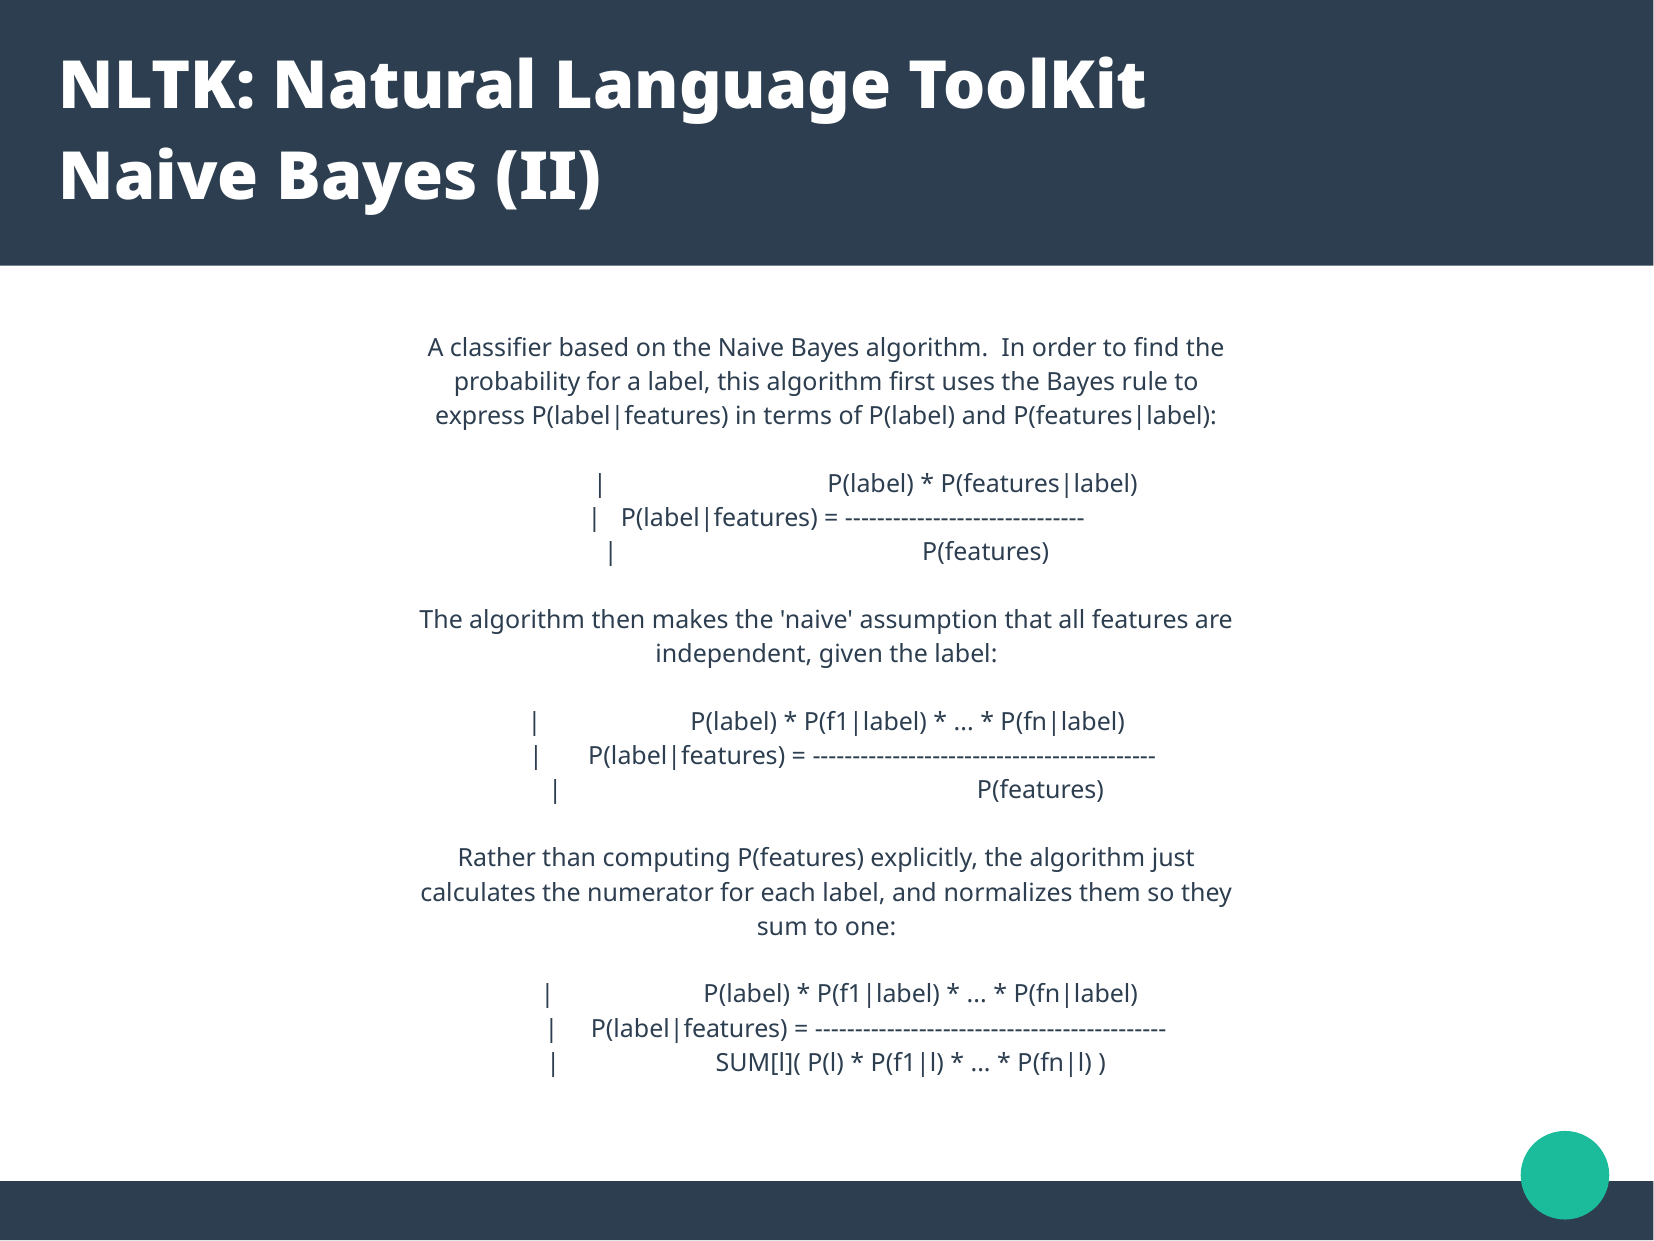

# NLTK: Natural Language ToolKit Naive Bayes (II)
A classifier based on the Naive Bayes algorithm. In order to find the
probability for a label, this algorithm first uses the Bayes rule to
express P(label|features) in terms of P(label) and P(features|label):
 | P(label) * P(features|label)
 | P(label|features) = ------------------------------
| P(features)
The algorithm then makes the 'naive' assumption that all features are
independent, given the label:
| P(label) * P(f1|label) * ... * P(fn|label)
 | P(label|features) = -------------------------------------------
| P(features)
Rather than computing P(features) explicitly, the algorithm just
calculates the numerator for each label, and normalizes them so they
sum to one:
 | P(label) * P(f1|label) * ... * P(fn|label)
 | P(label|features) = --------------------------------------------
| SUM[l]( P(l) * P(f1|l) * ... * P(fn|l) )